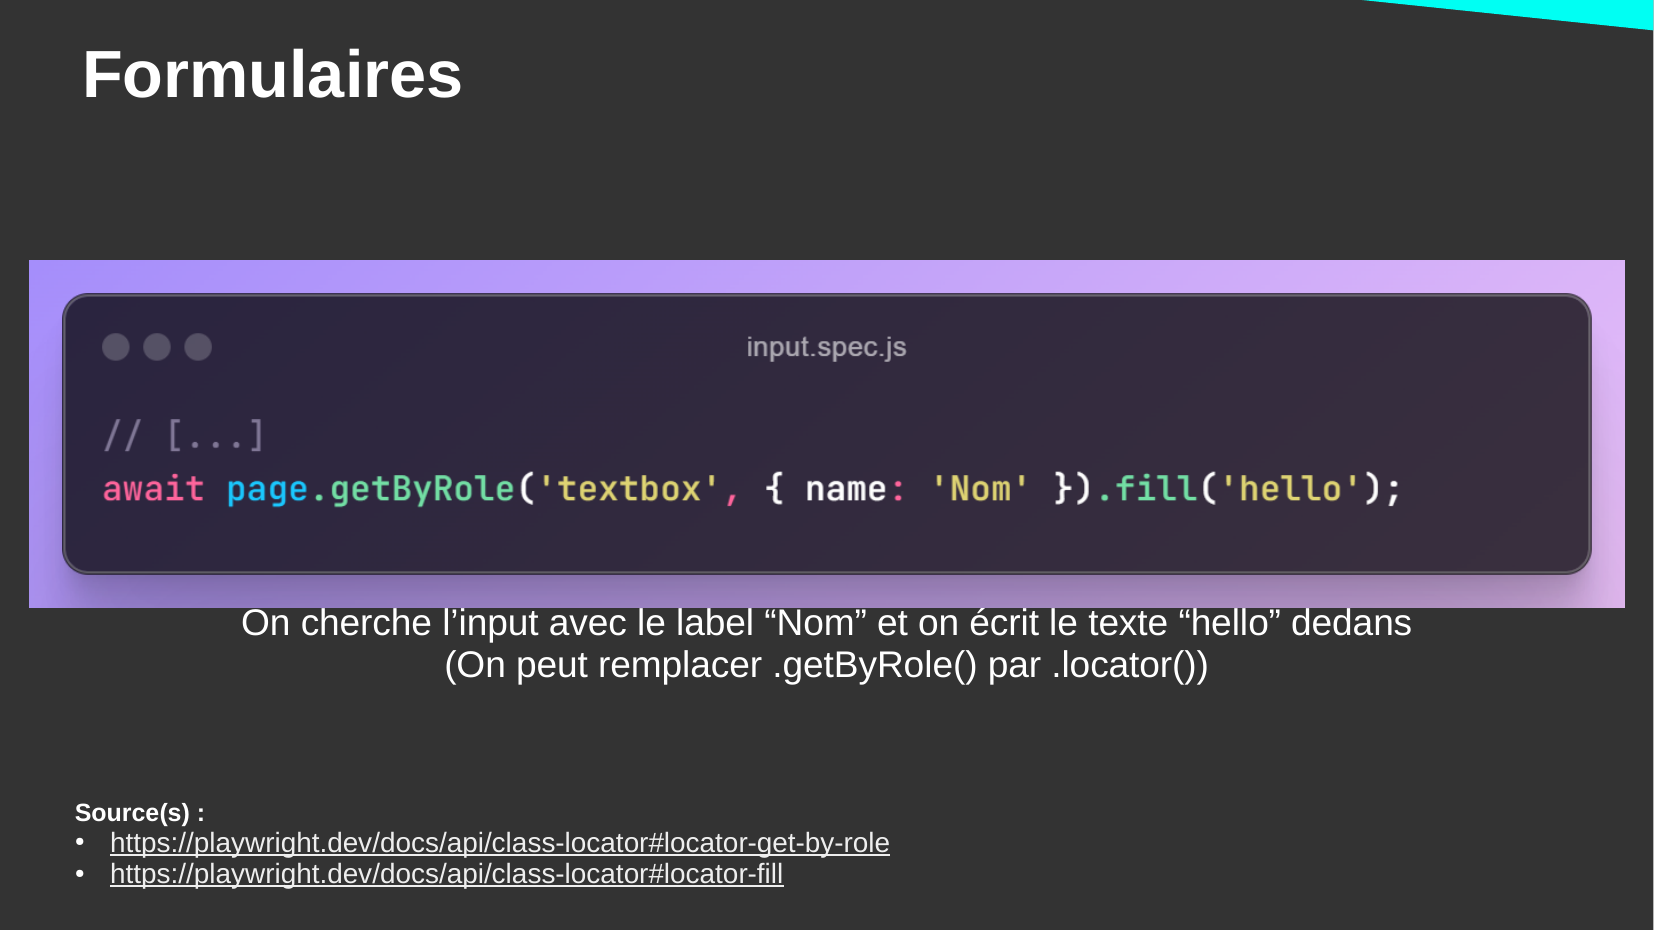

# Formulaires
On cherche l’input avec le label “Nom” et on écrit le texte “hello” dedans
(On peut remplacer .getByRole() par .locator())
Source(s) :
https://playwright.dev/docs/api/class-locator#locator-get-by-role
https://playwright.dev/docs/api/class-locator#locator-fill